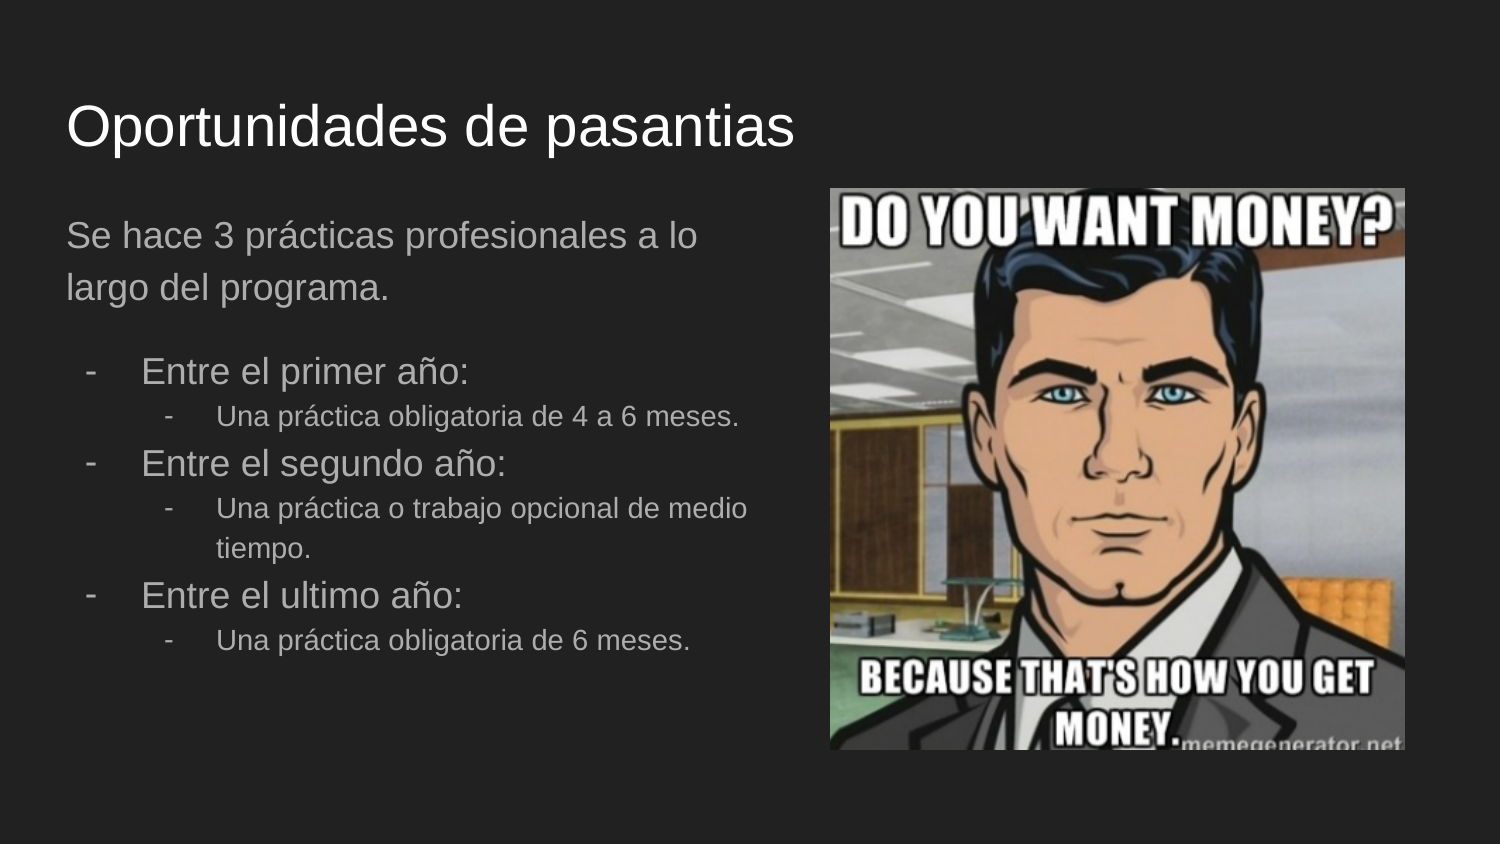

# Oportunidades de pasantias
Se hace 3 prácticas profesionales a lo largo del programa.
Entre el primer año:
Una práctica obligatoria de 4 a 6 meses.
Entre el segundo año:
Una práctica o trabajo opcional de medio tiempo.
Entre el ultimo año:
Una práctica obligatoria de 6 meses.